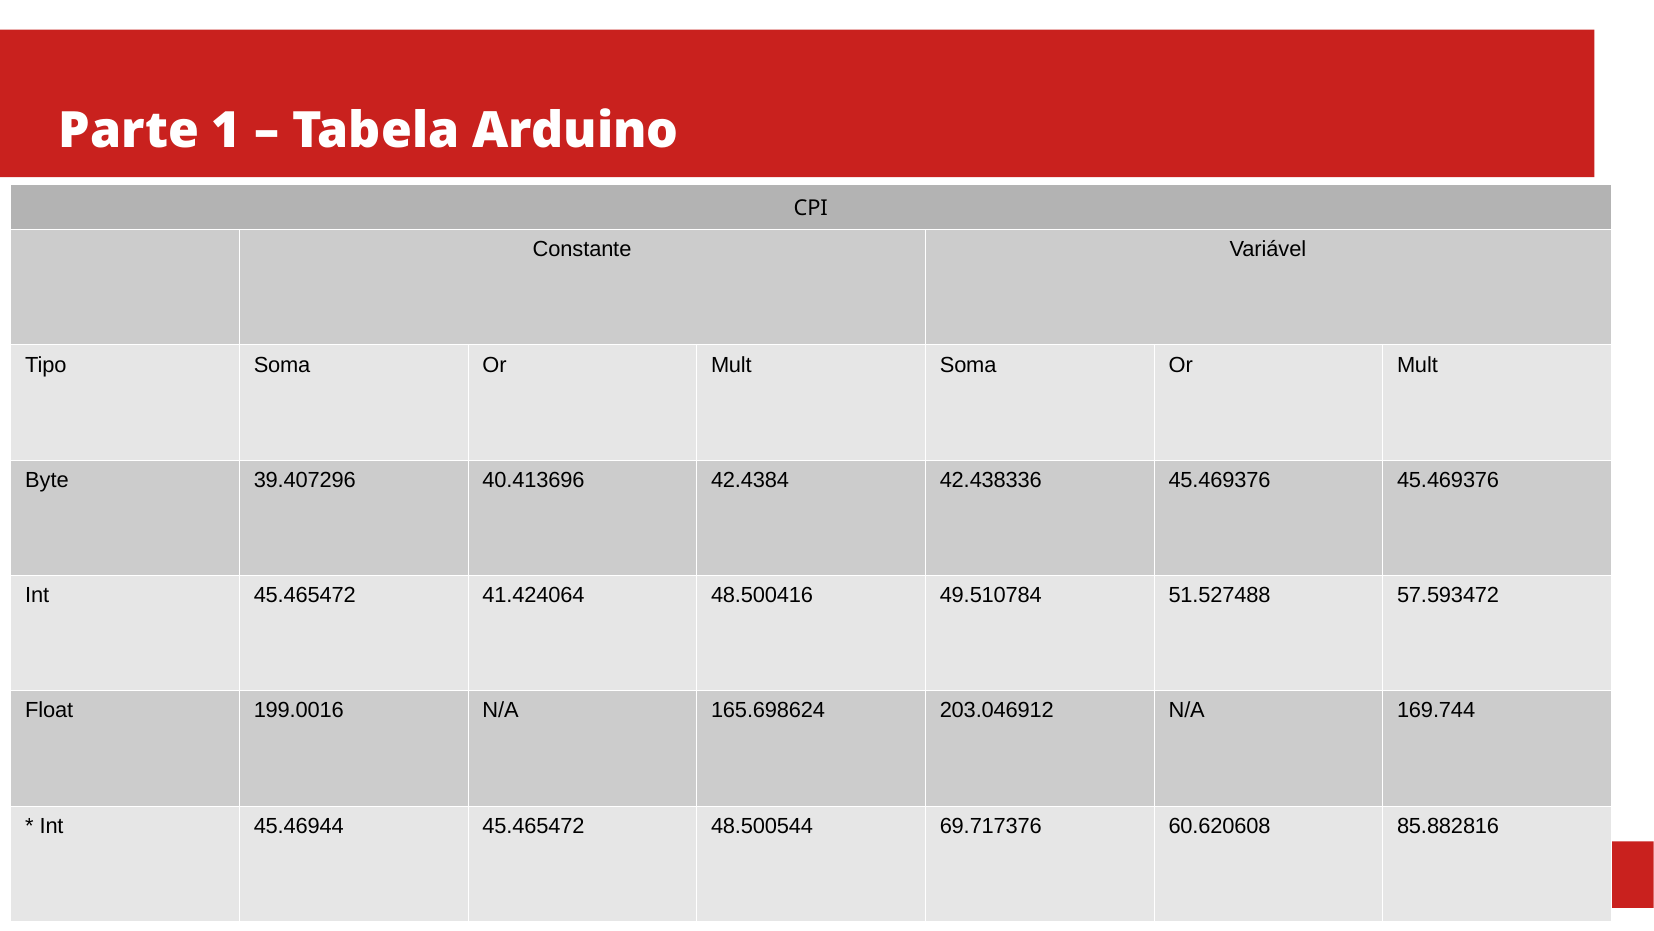

# Parte 1 – Tabela Arduino
| CPI | | | | | | |
| --- | --- | --- | --- | --- | --- | --- |
| | Constante | | | Variável | | |
| Tipo | Soma | Or | Mult | Soma | Or | Mult |
| Byte | 39.407296 | 40.413696 | 42.4384 | 42.438336 | 45.469376 | 45.469376 |
| Int | 45.465472 | 41.424064 | 48.500416 | 49.510784 | 51.527488 | 57.593472 |
| Float | 199.0016 | N/A | 165.698624 | 203.046912 | N/A | 169.744 |
| \* Int | 45.46944 | 45.465472 | 48.500544 | 69.717376 | 60.620608 | 85.882816 |
6